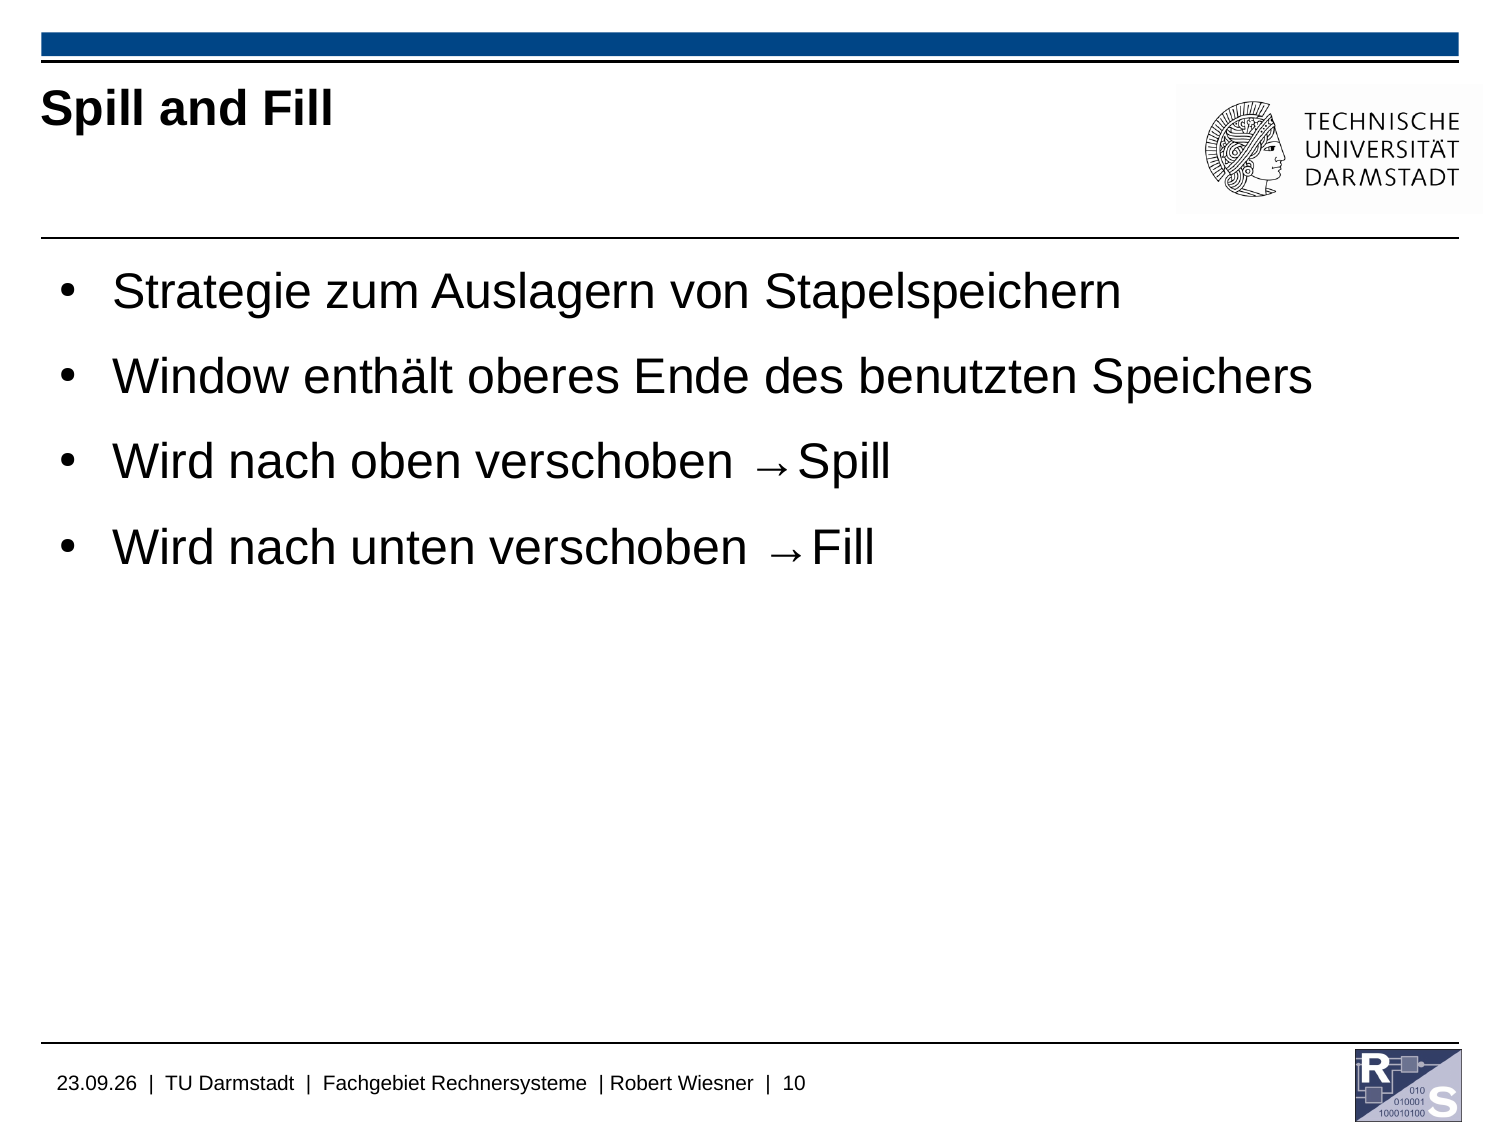

# Spill and Fill
Strategie zum Auslagern von Stapelspeichern
Window enthält oberes Ende des benutzten Speichers
Wird nach oben verschoben →Spill
Wird nach unten verschoben →Fill